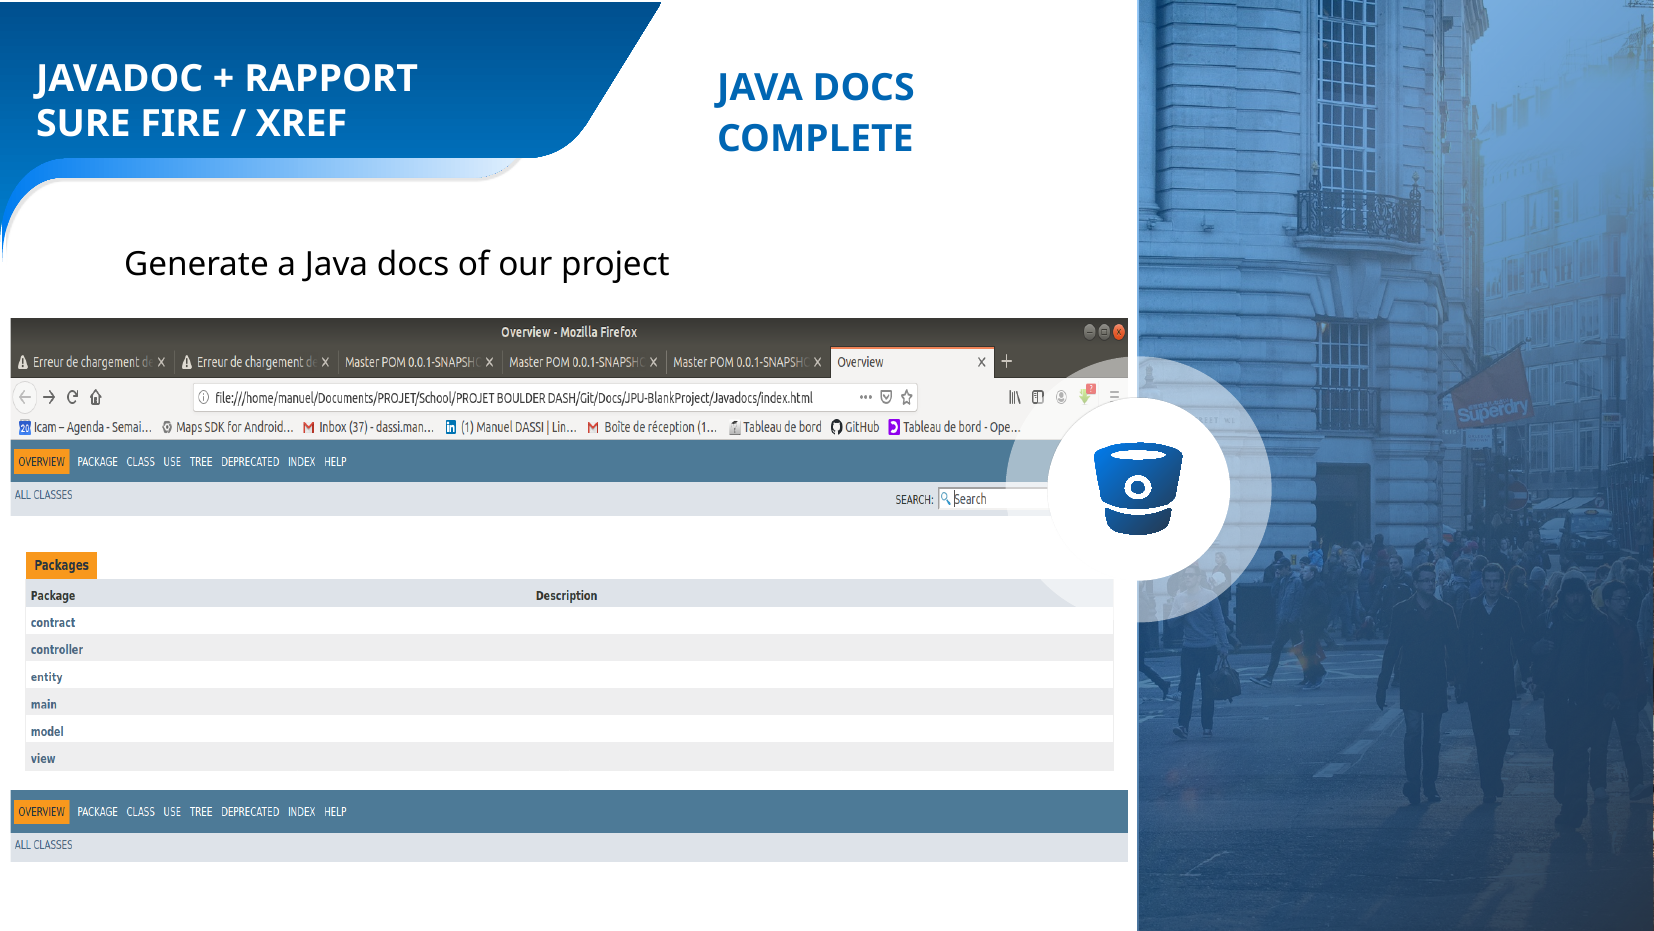

JAVADOC + RAPPORT
SURE FIRE / XREF
JAVA DOCS
COMPLETE
Generate a Java docs of our project